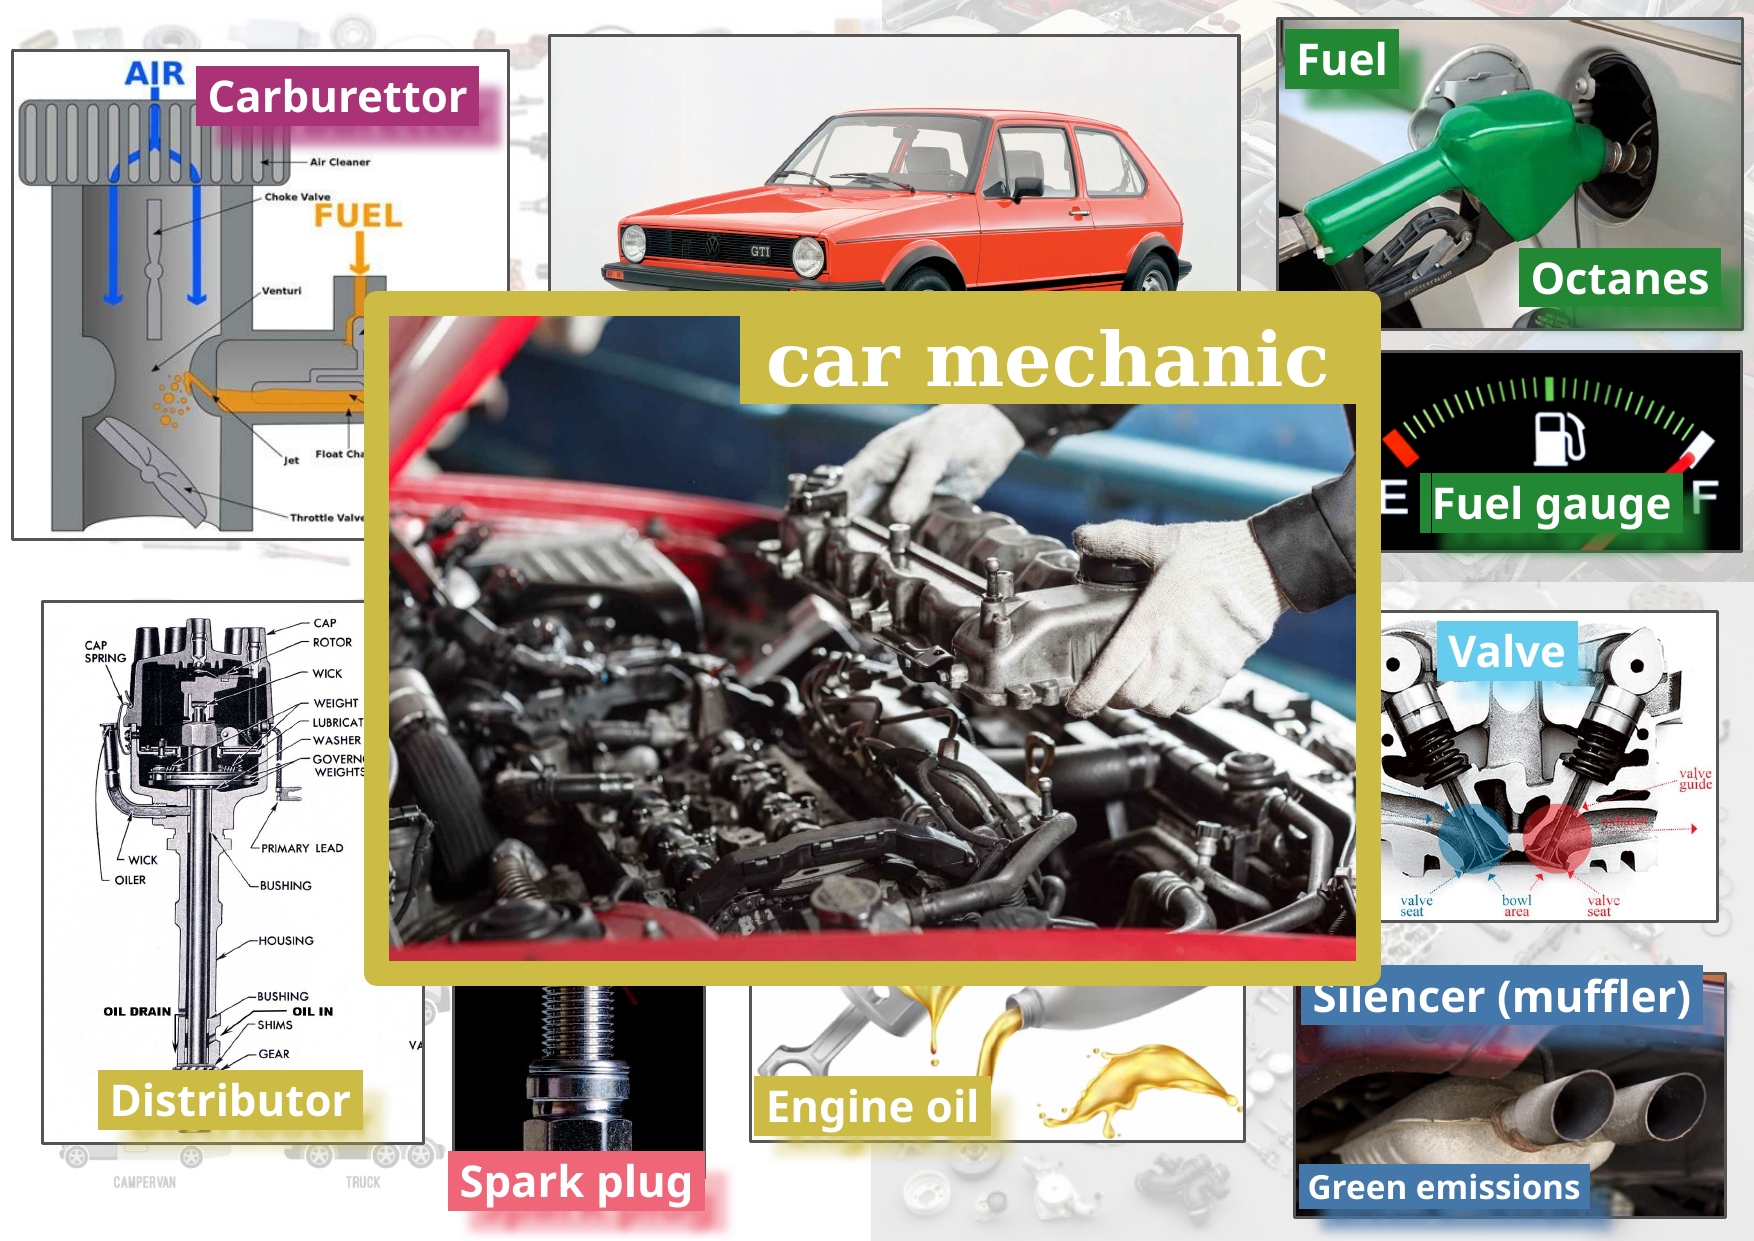

Fuel
 Octanes
 Carburettor
 car mechanic
?
 Fuel gauge
 Distributor
 Valve
 Spark plug
 Engine oil
 Silencer (muffler)
 Green emissions